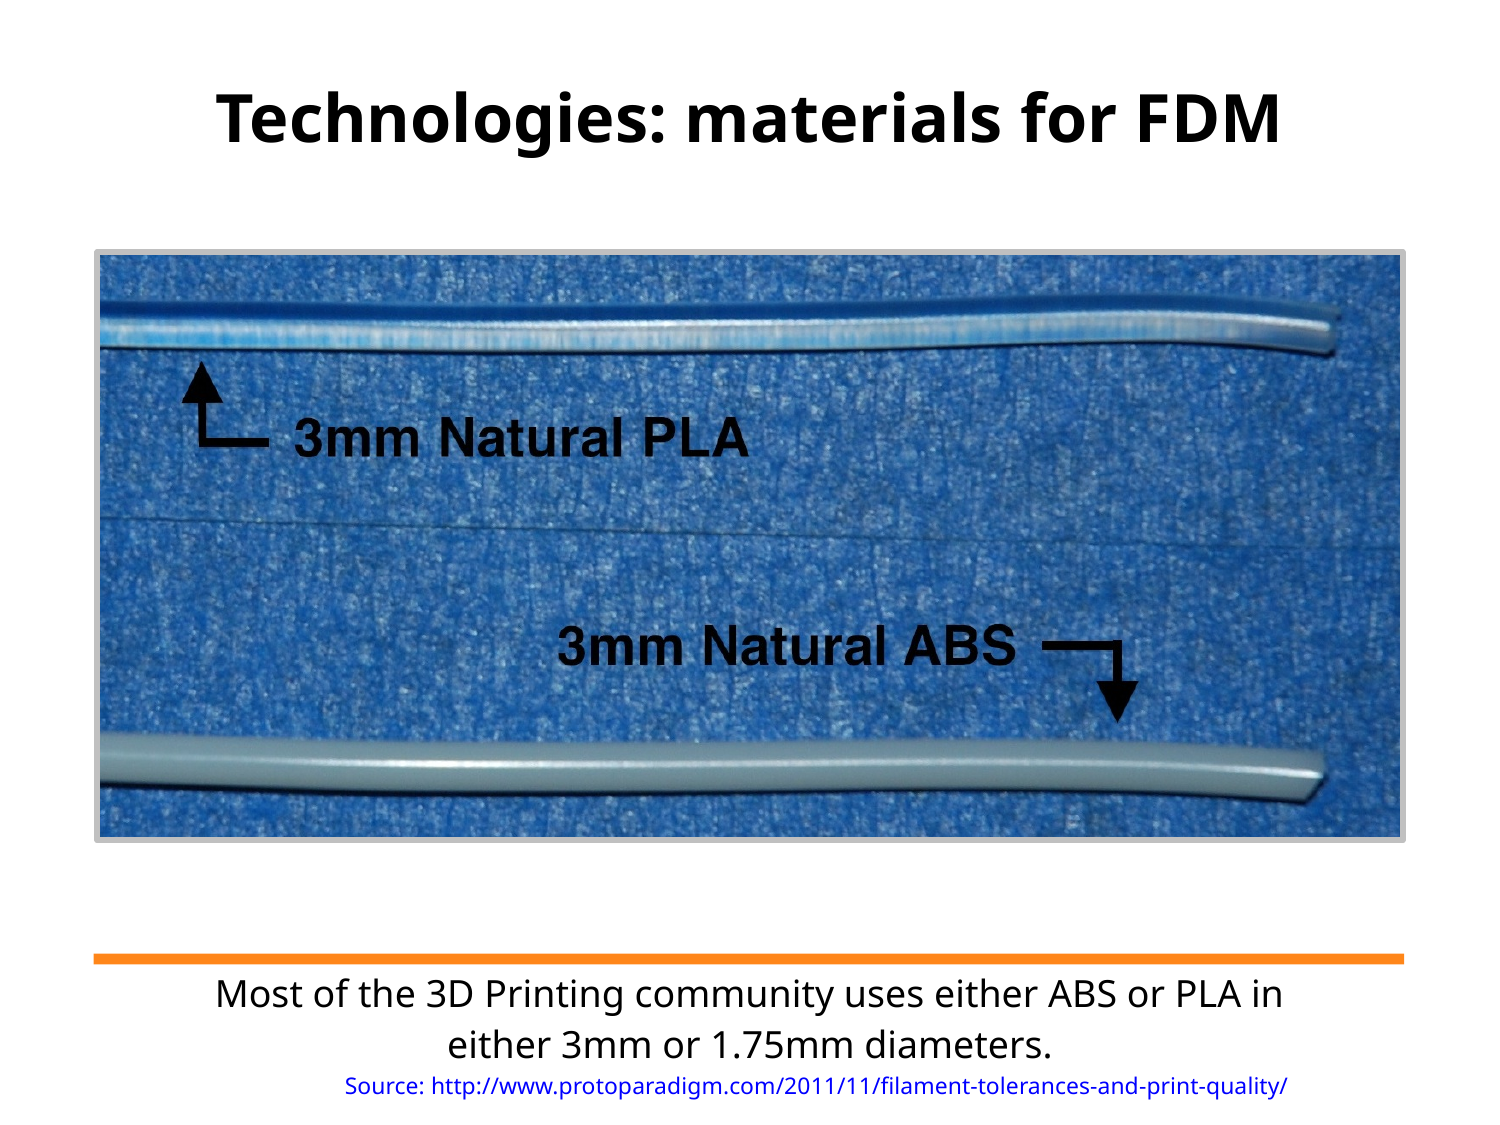

# Technologies: materials for FDM
Most of the 3D Printing community uses either ABS or PLA in either 3mm or 1.75mm diameters.
Source: http://www.protoparadigm.com/2011/11/filament-tolerances-and-print-quality/